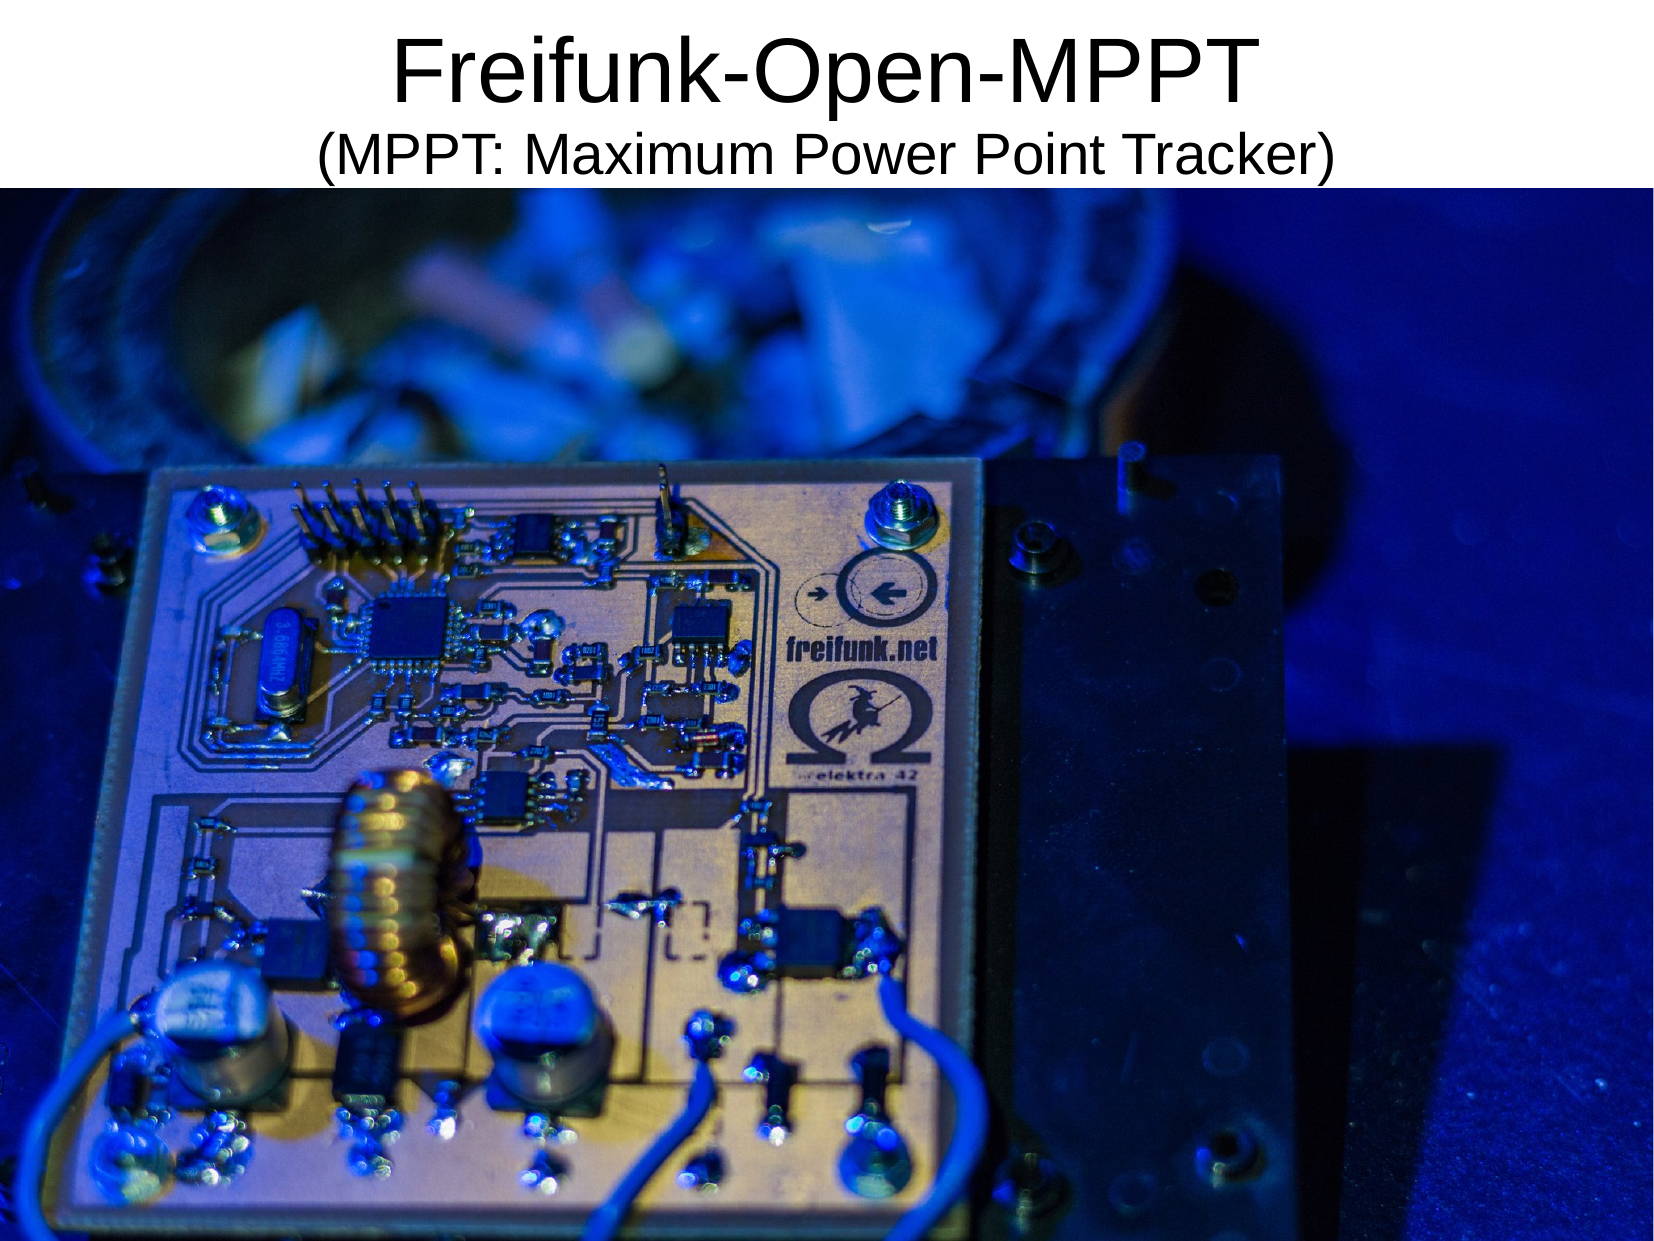

# Freifunk-Open-MPPT (MPPT: Maximum Power Point Tracker)